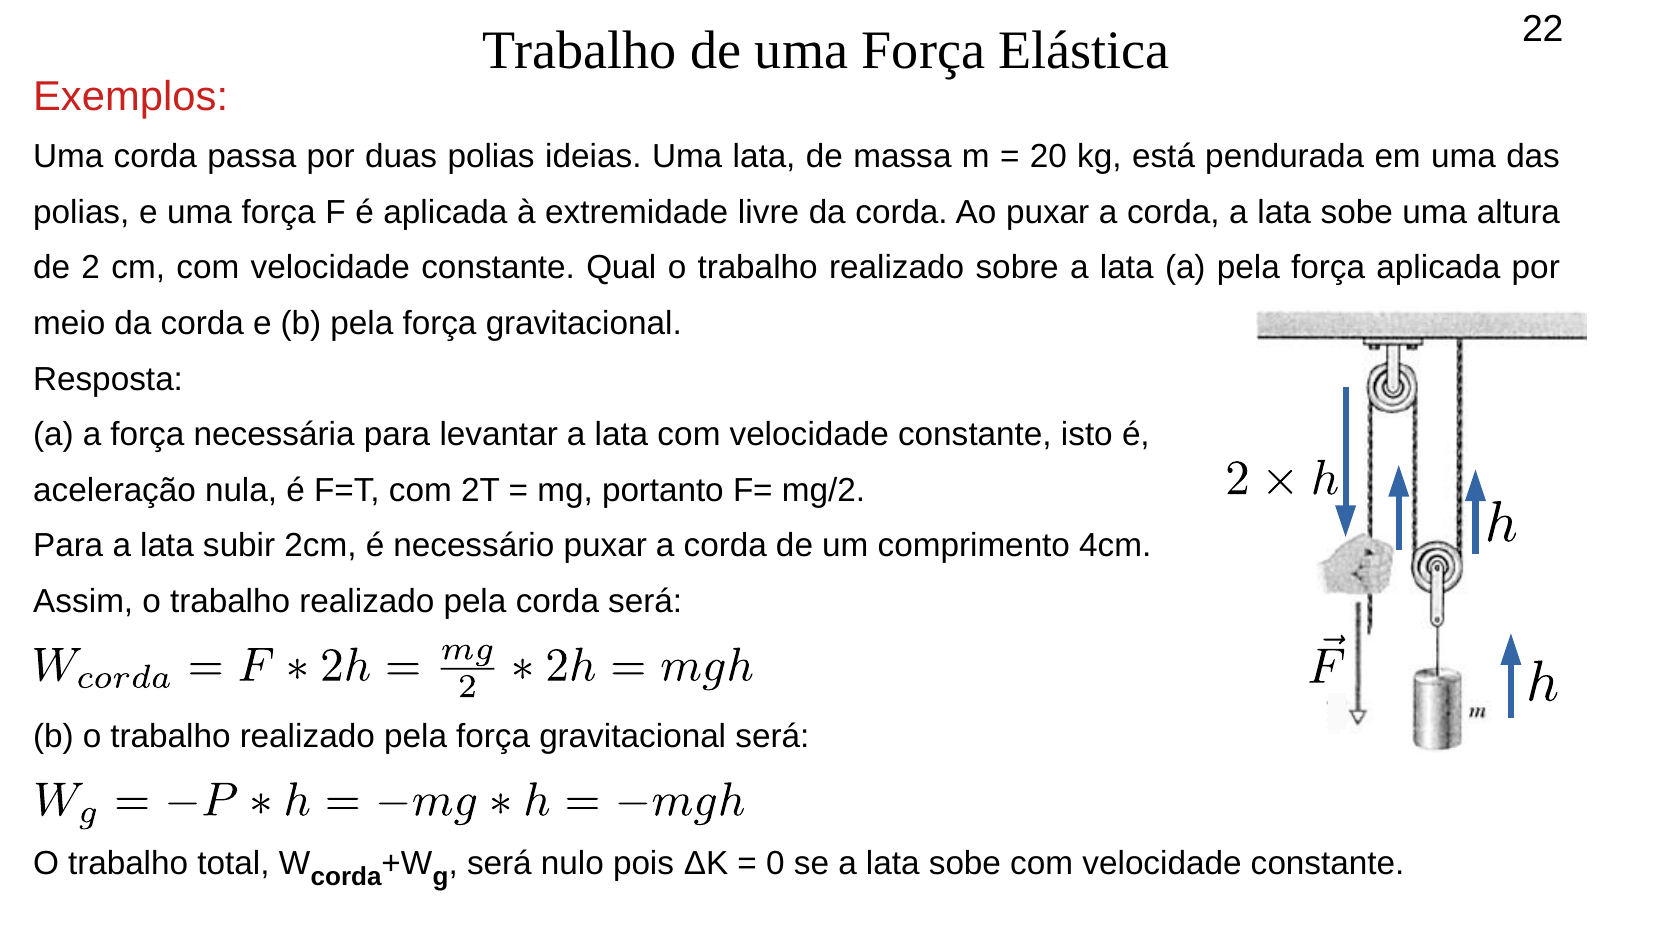

Trabalho de uma Força Elástica
Exemplos:
Uma corda passa por duas polias ideias. Uma lata, de massa m = 20 kg, está pendurada em uma das polias, e uma força F é aplicada à extremidade livre da corda. Ao puxar a corda, a lata sobe uma altura de 2 cm, com velocidade constante. Qual o trabalho realizado sobre a lata (a) pela força aplicada por meio da corda e (b) pela força gravitacional.
Resposta:
(a) a força necessária para levantar a lata com velocidade constante, isto é,
aceleração nula, é F=T, com 2T = mg, portanto F= mg/2.
Para a lata subir 2cm, é necessário puxar a corda de um comprimento 4cm.
Assim, o trabalho realizado pela corda será:
(b) o trabalho realizado pela força gravitacional será:
O trabalho total, Wcorda+Wg, será nulo pois ΔK = 0 se a lata sobe com velocidade constante.